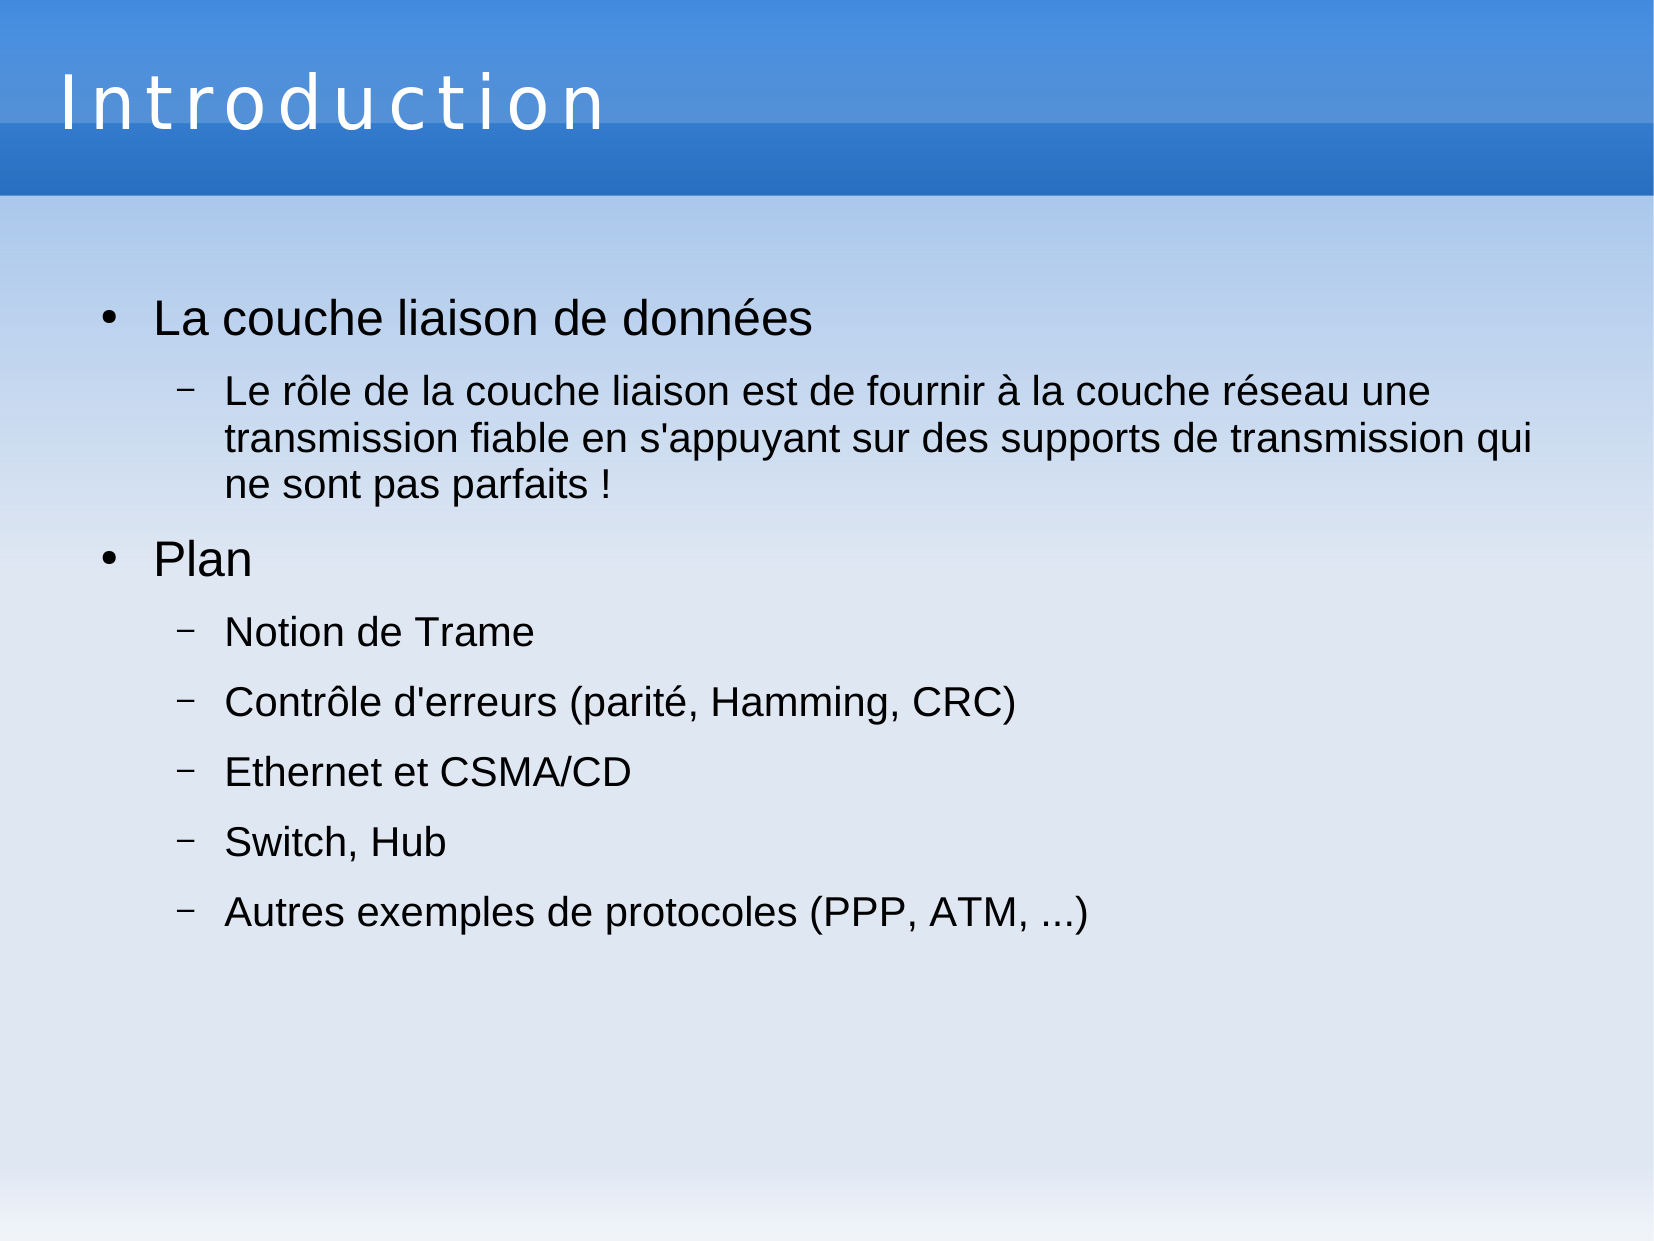

# Introduction
La couche liaison de données
Le rôle de la couche liaison est de fournir à la couche réseau une transmission fiable en s'appuyant sur des supports de transmission qui ne sont pas parfaits !
Plan
Notion de Trame
Contrôle d'erreurs (parité, Hamming, CRC)
Ethernet et CSMA/CD
Switch, Hub
Autres exemples de protocoles (PPP, ATM, ...)